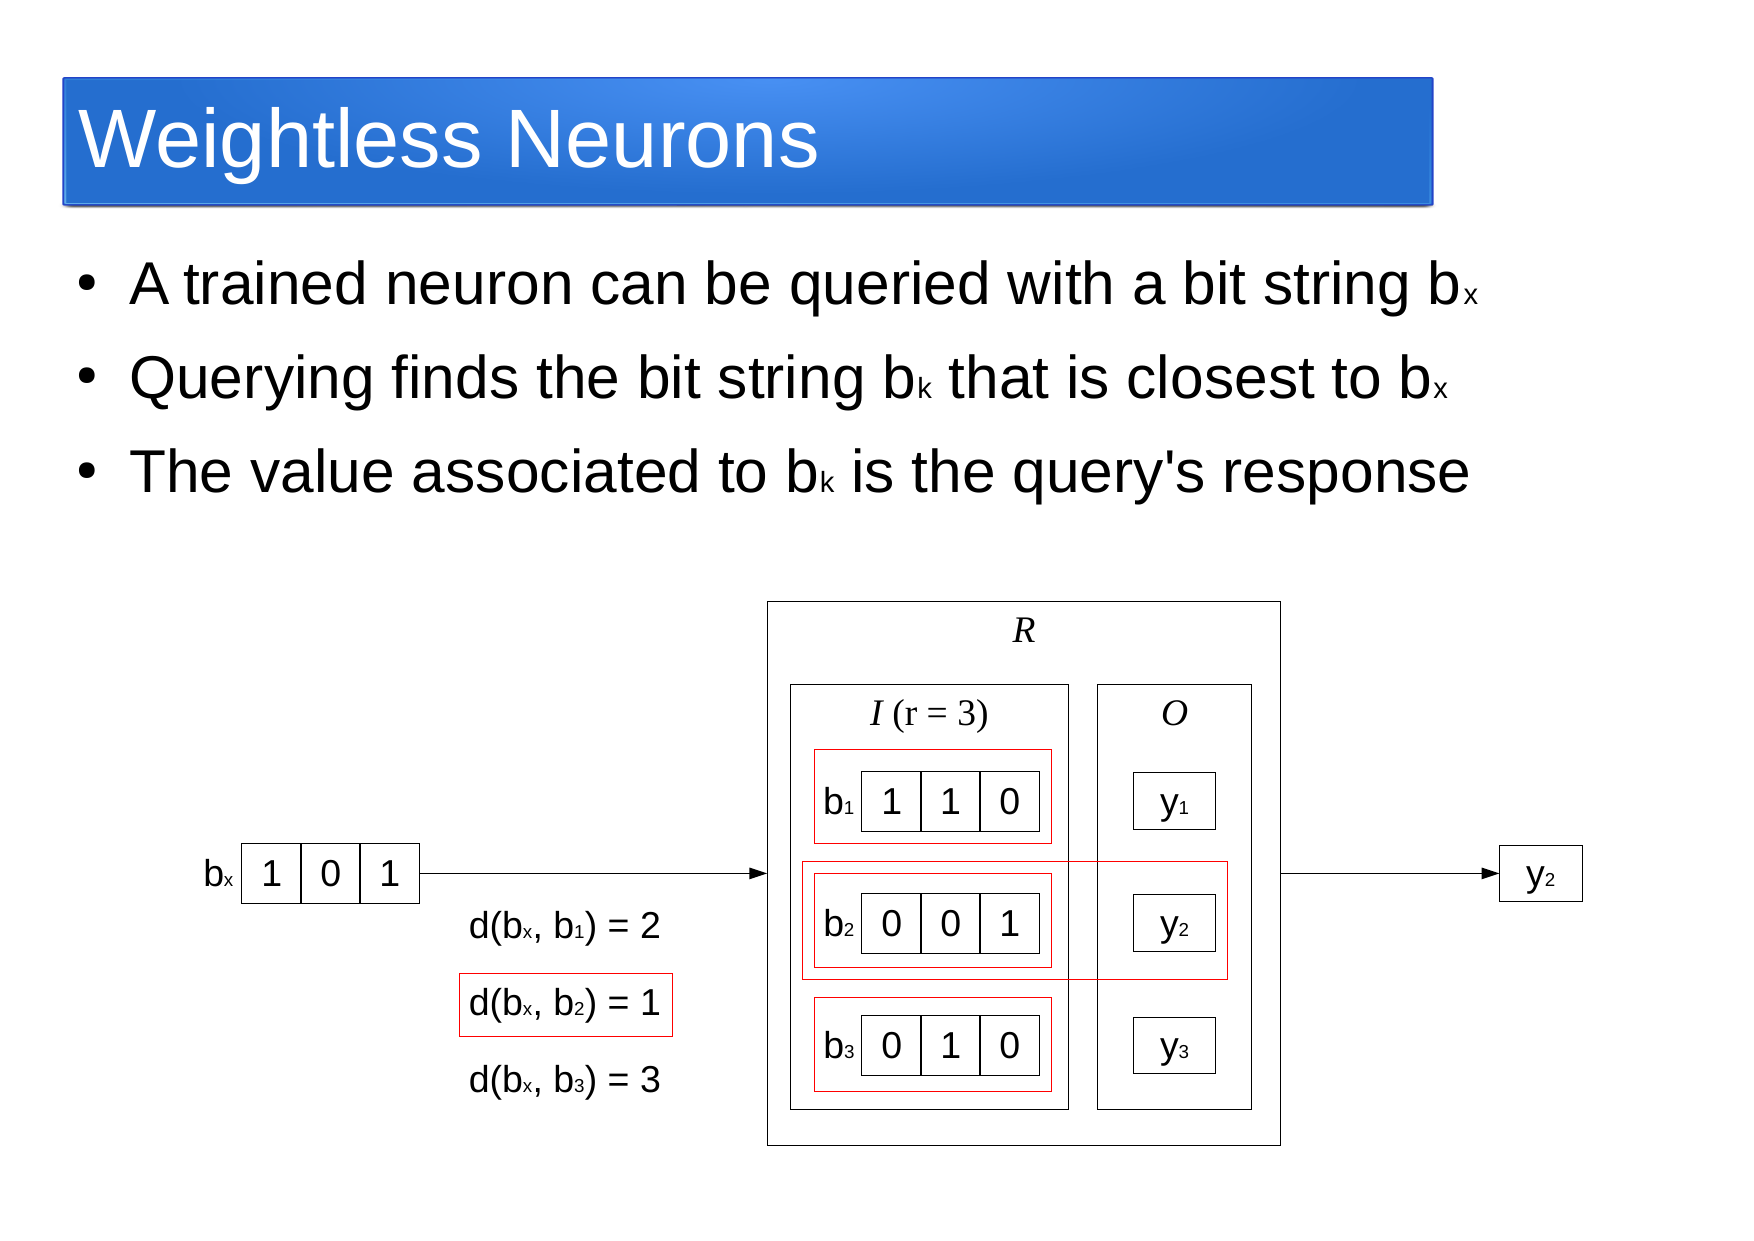

# Weightless Neurons
A trained neuron can be queried with a bit string bx
Querying finds the bit string bk that is closest to bx
The value associated to bk is the query's response
R
I (r = 3)
O
1
1
0
b1
y1
0
0
1
b2
y2
0
1
0
b3
y3
1
0
1
bx
y2
d(bx, b1) = 2
d(bx, b2) = 1
d(bx, b3) = 3